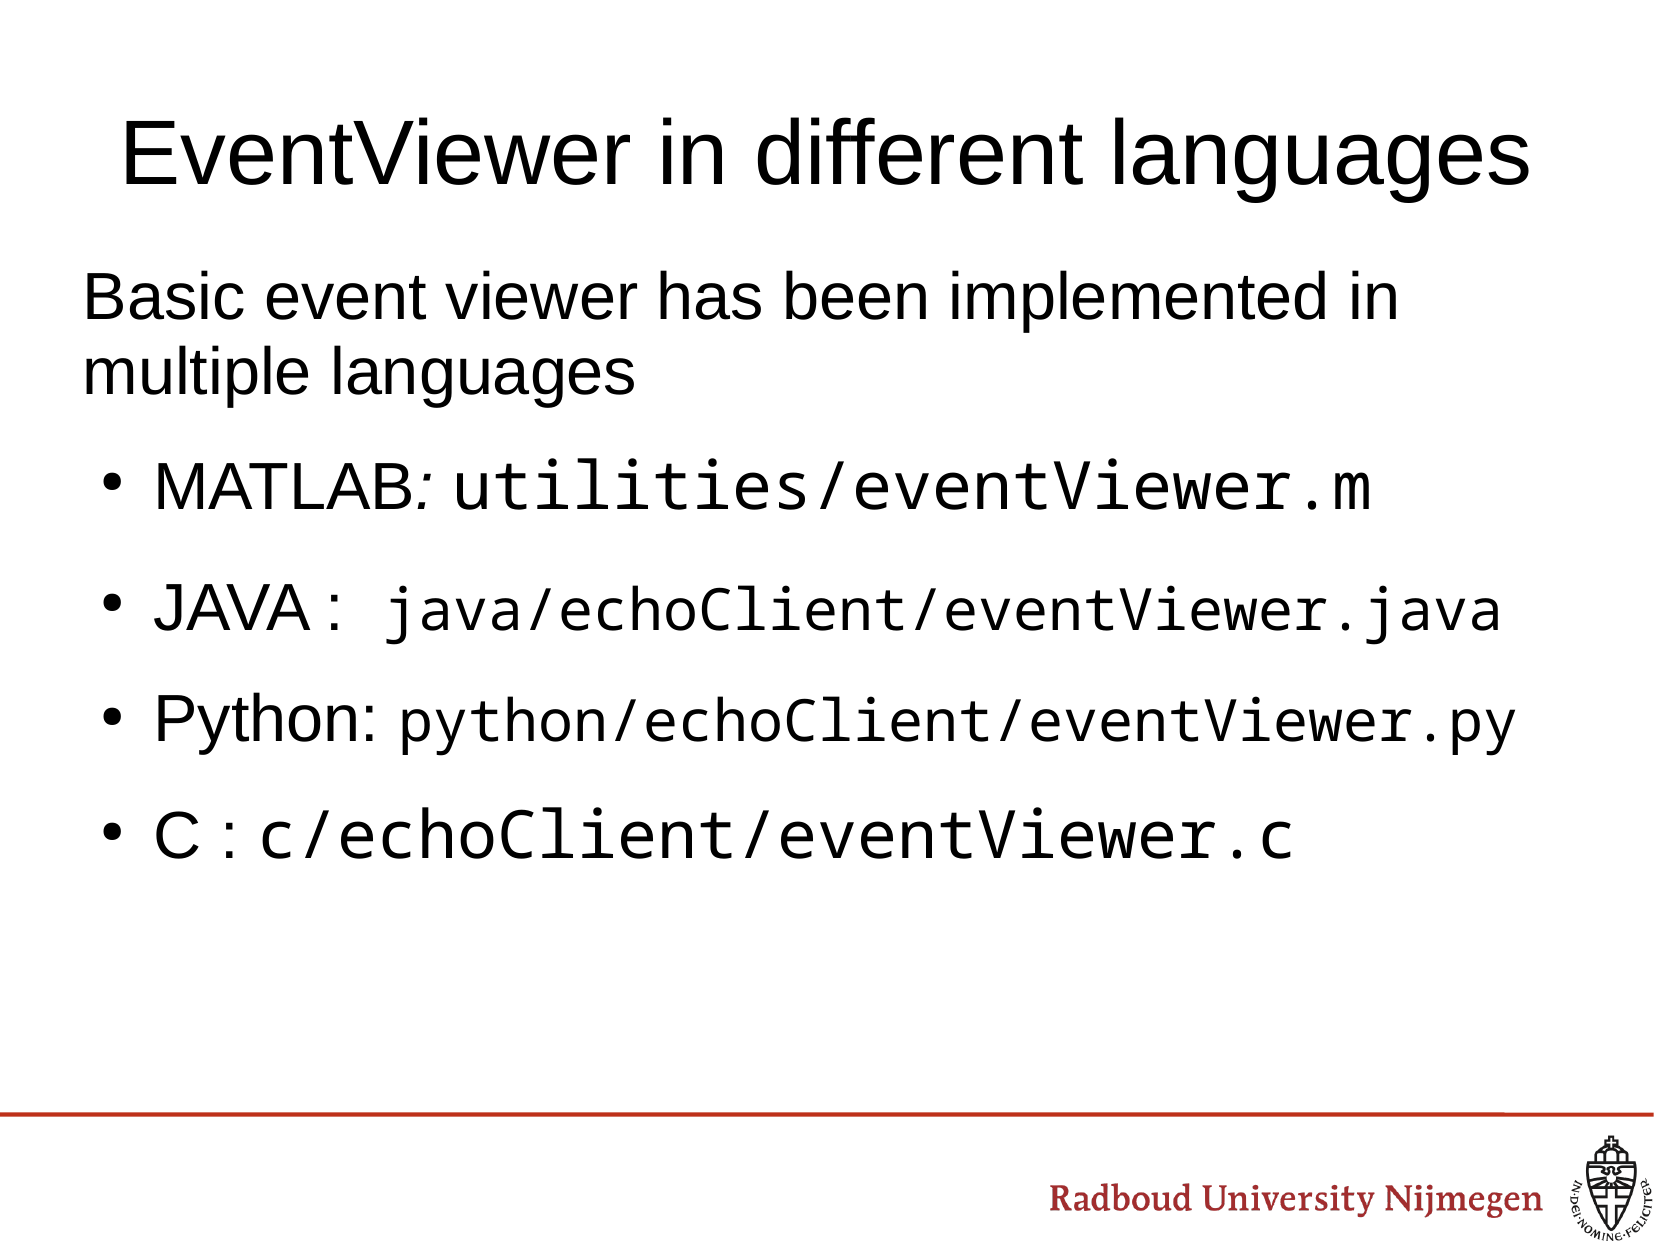

# EventViewer in different languages
Basic event viewer has been implemented in multiple languages
MATLAB: utilities/eventViewer.m
JAVA : java/echoClient/eventViewer.java
Python: python/echoClient/eventViewer.py
C : c/echoClient/eventViewer.c